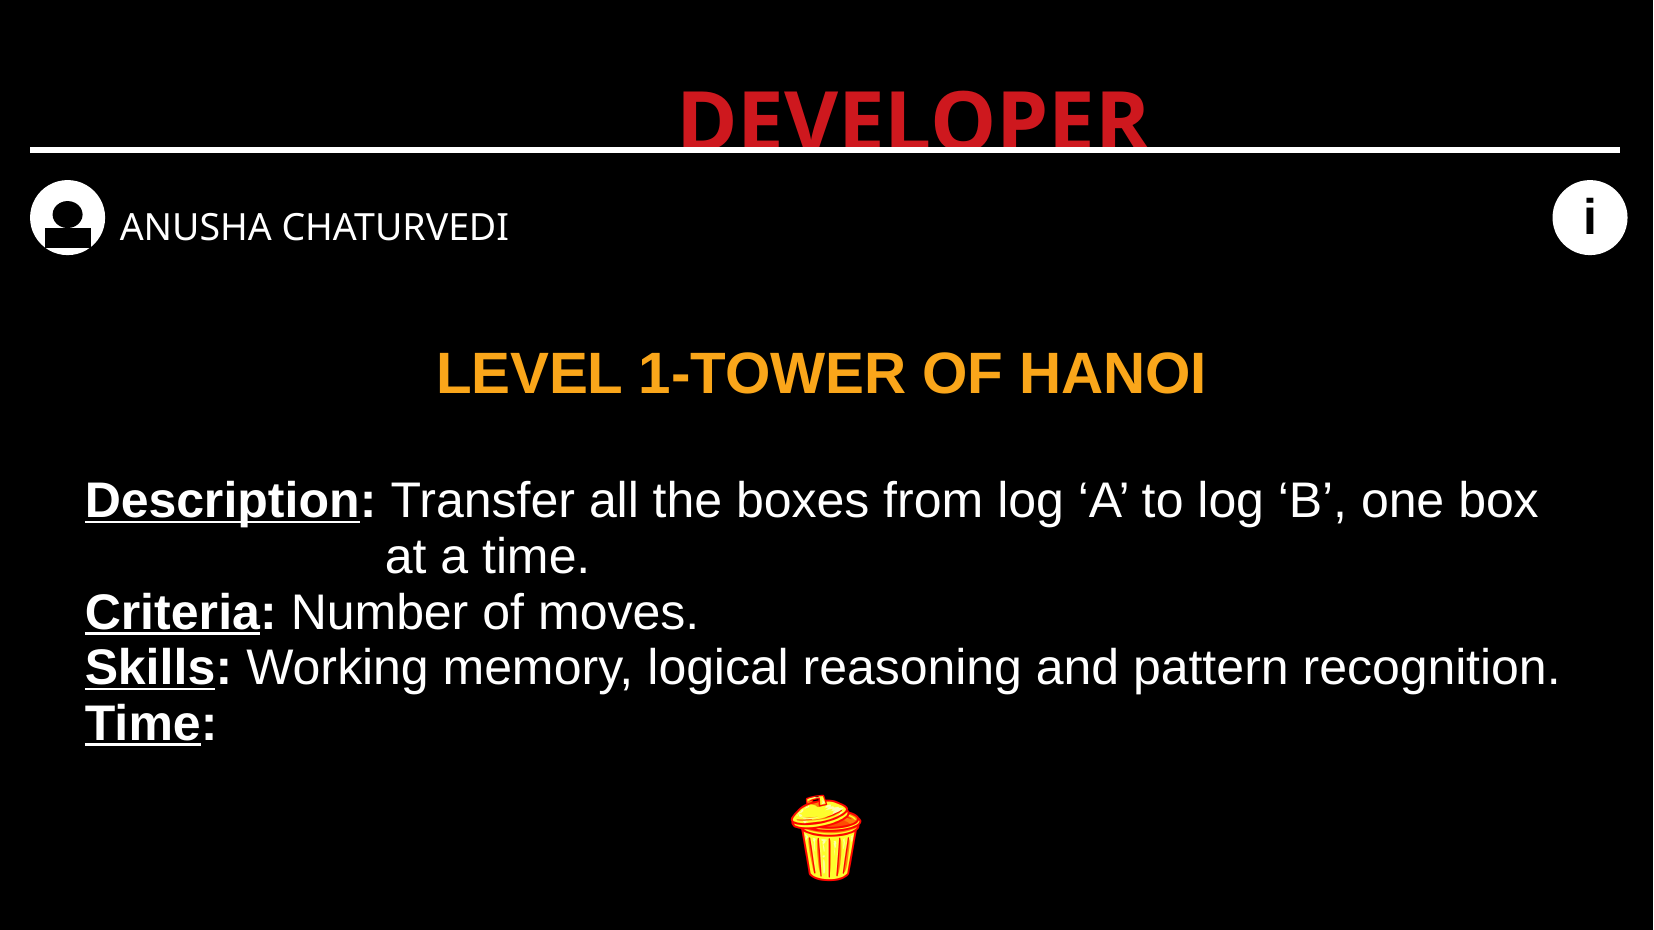

DEVELOPER
i
ANUSHA CHATURVEDI
LEVEL 1-TOWER OF HANOI
Description: Transfer all the boxes from log ‘A’ to log ‘B’, one box
				at a time.
Criteria: Number of moves.
Skills: Working memory, logical reasoning and pattern recognition.
Time:
| | |
| --- | --- |
| | |
| | |
| | |
| | |